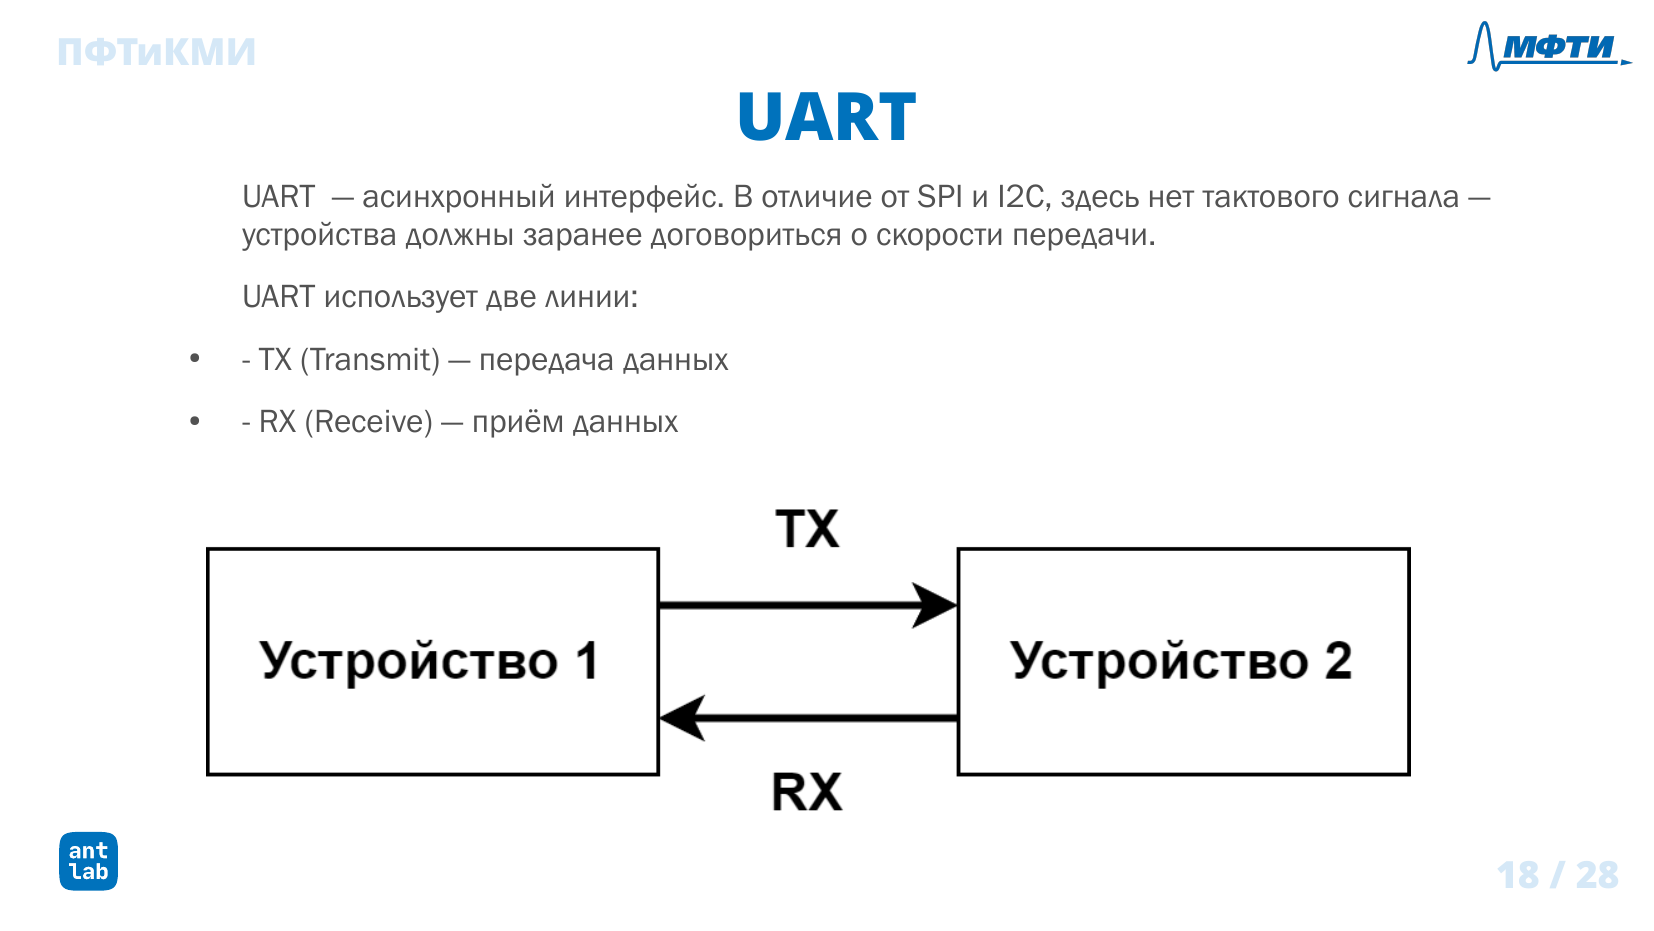

# UART
UART — асинхронный интерфейс. В отличие от SPI и I2C, здесь нет тактового сигнала — устройства должны заранее договориться о скорости передачи.
UART использует две линии:
- TX (Transmit) — передача данных
- RX (Receive) — приём данных